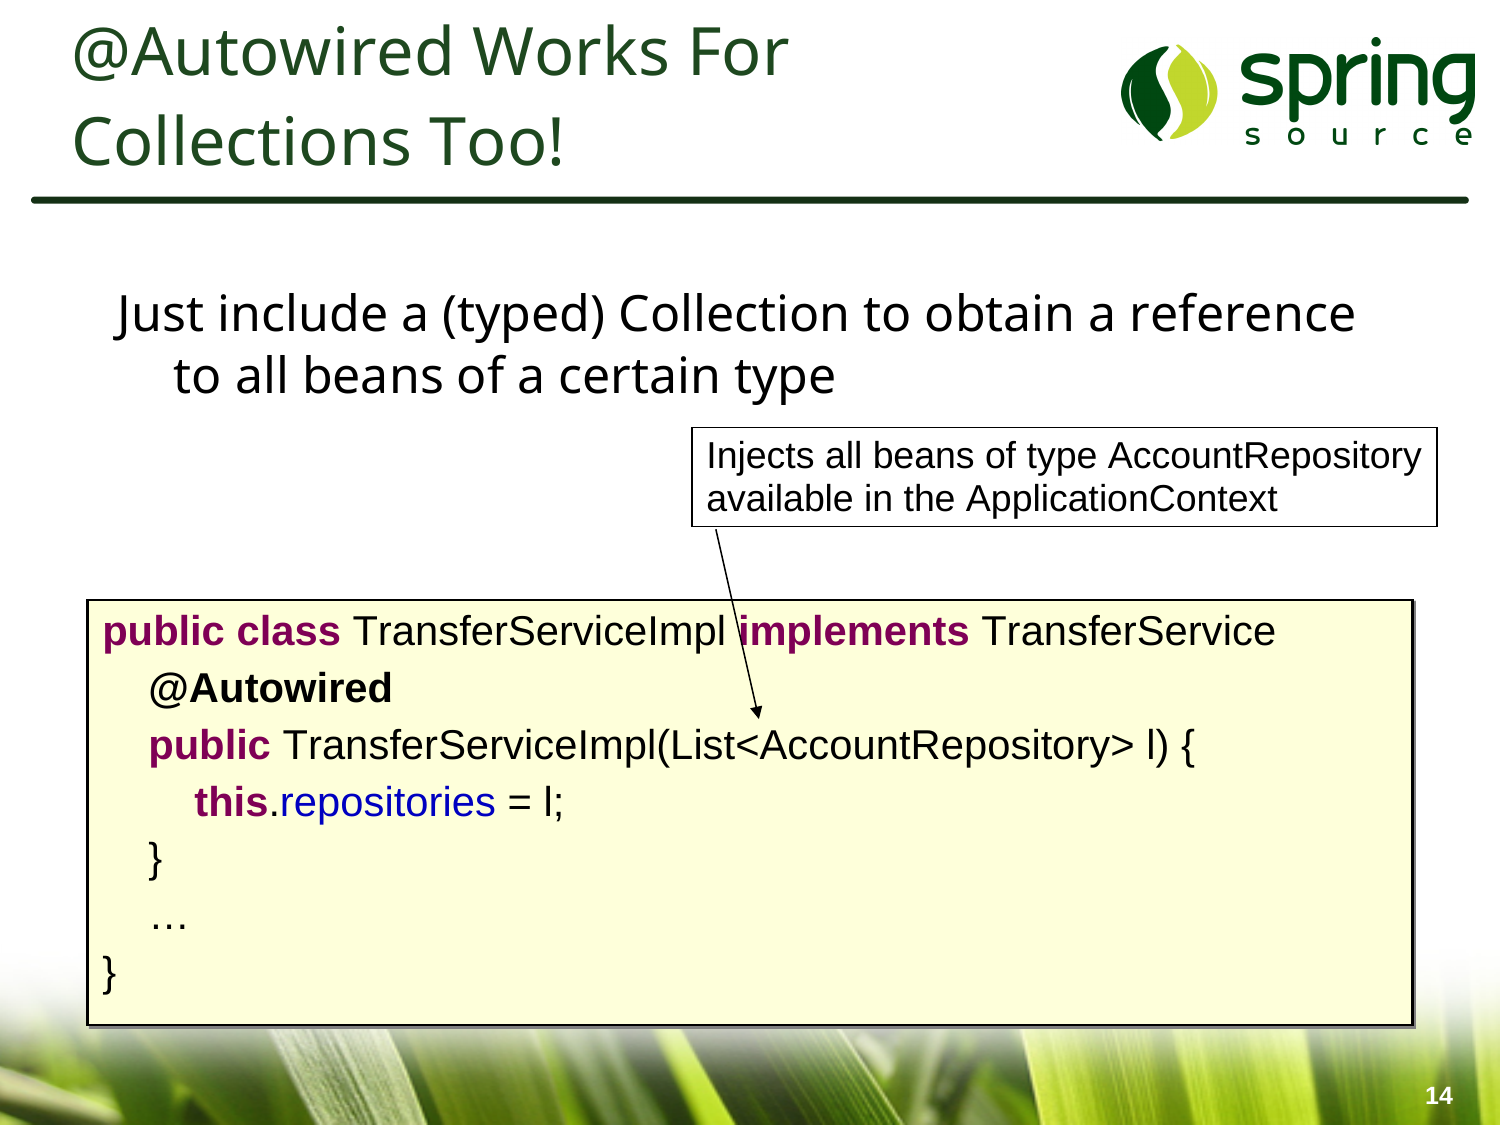

# @Autowired Works For Collections Too!
Just include a (typed) Collection to obtain a reference to all beans of a certain type
Injects all beans of type AccountRepository
available in the ApplicationContext
public class TransferServiceImpl implements TransferService
 @Autowired
 public TransferServiceImpl(List<AccountRepository> l) {
 this.repositories = l;
 }
 …
}